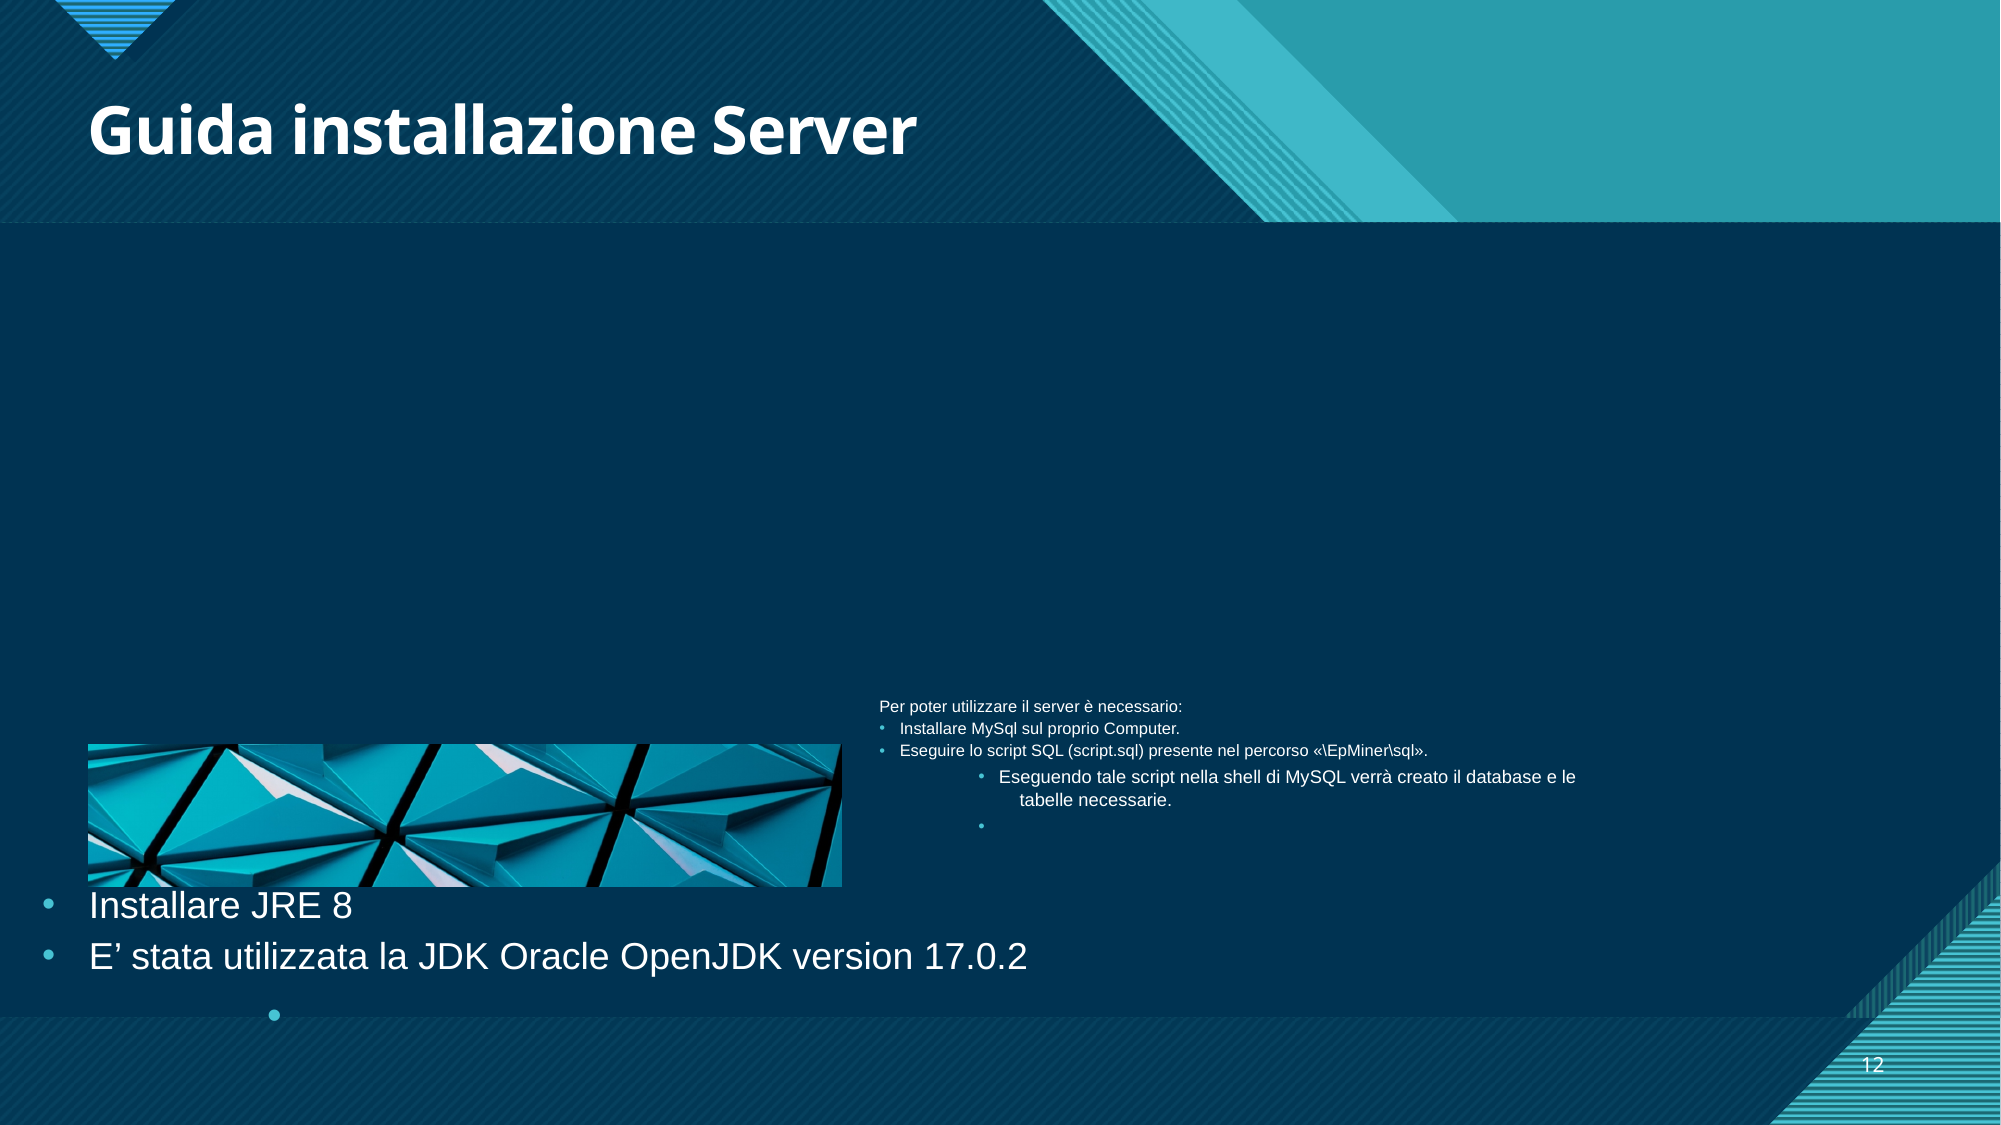

Guida installazione Server
# Per poter utilizzare il server è necessario:
Installare MySql sul proprio Computer.
Eseguire lo script SQL (script.sql) presente nel percorso «\EpMiner\sql».
Eseguendo tale script nella shell di MySQL verrà creato il database e le tabelle necessarie.
Installare JRE 8
E’ stata utilizzata la JDK Oracle OpenJDK version 17.0.2